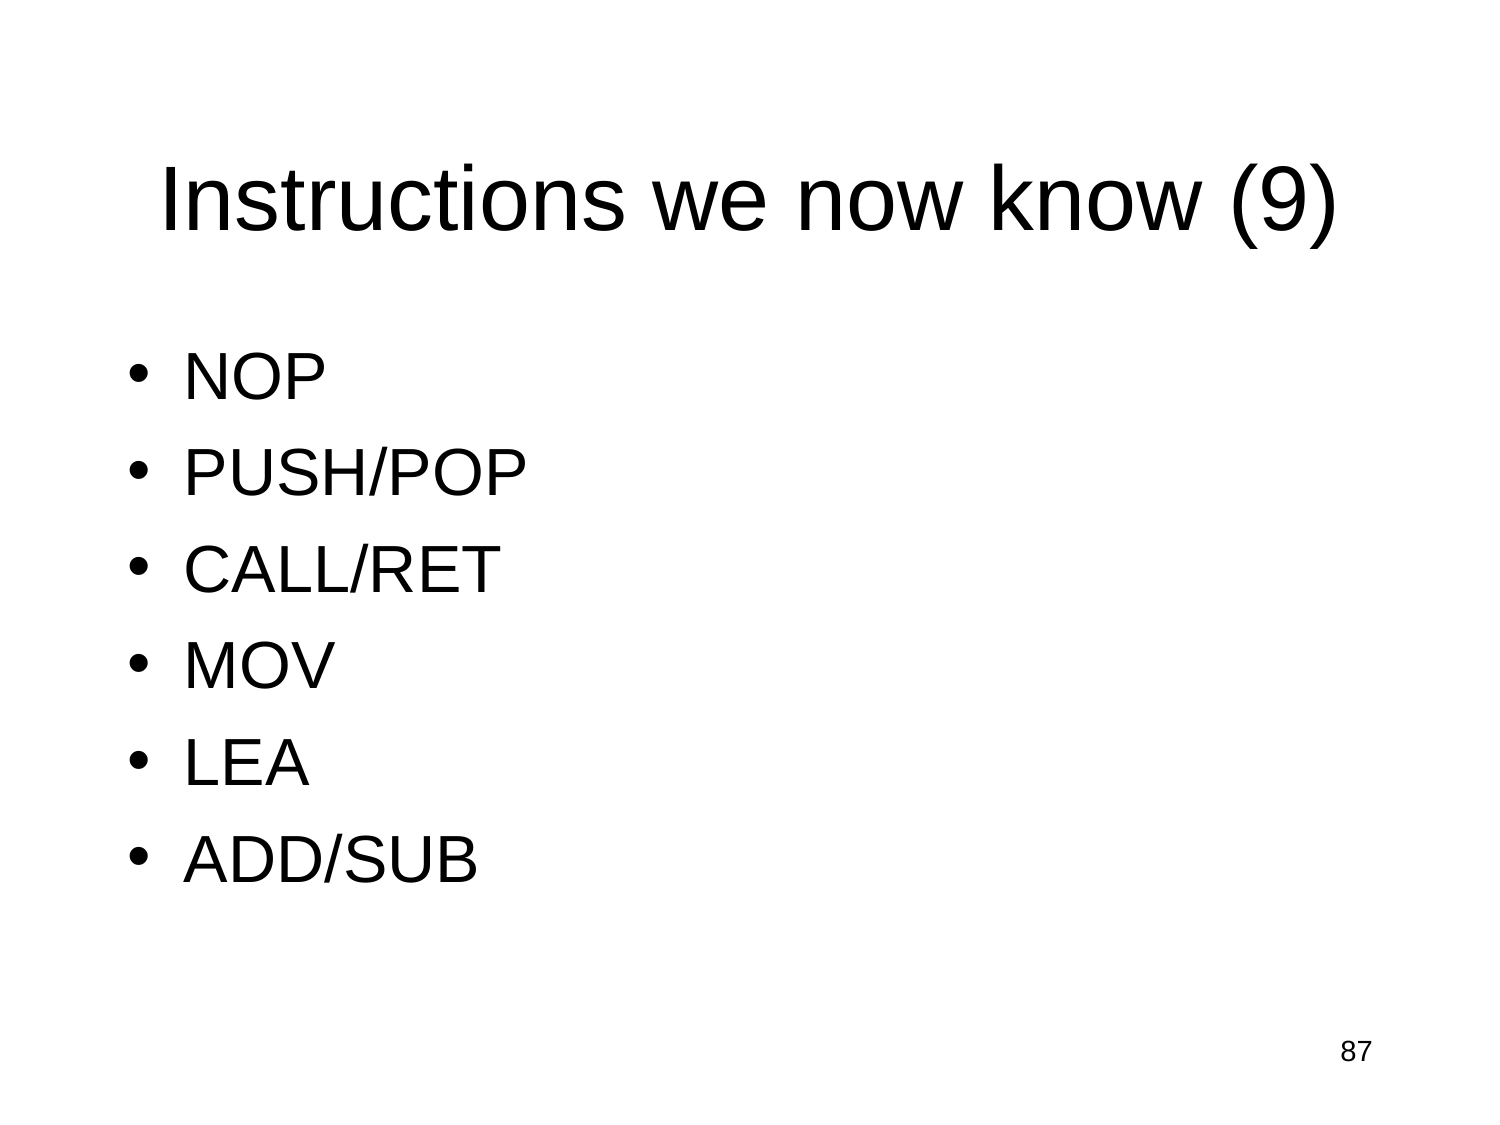

# Instructions we now know (9)
NOP
PUSH/POP
CALL/RET
MOV
LEA
ADD/SUB